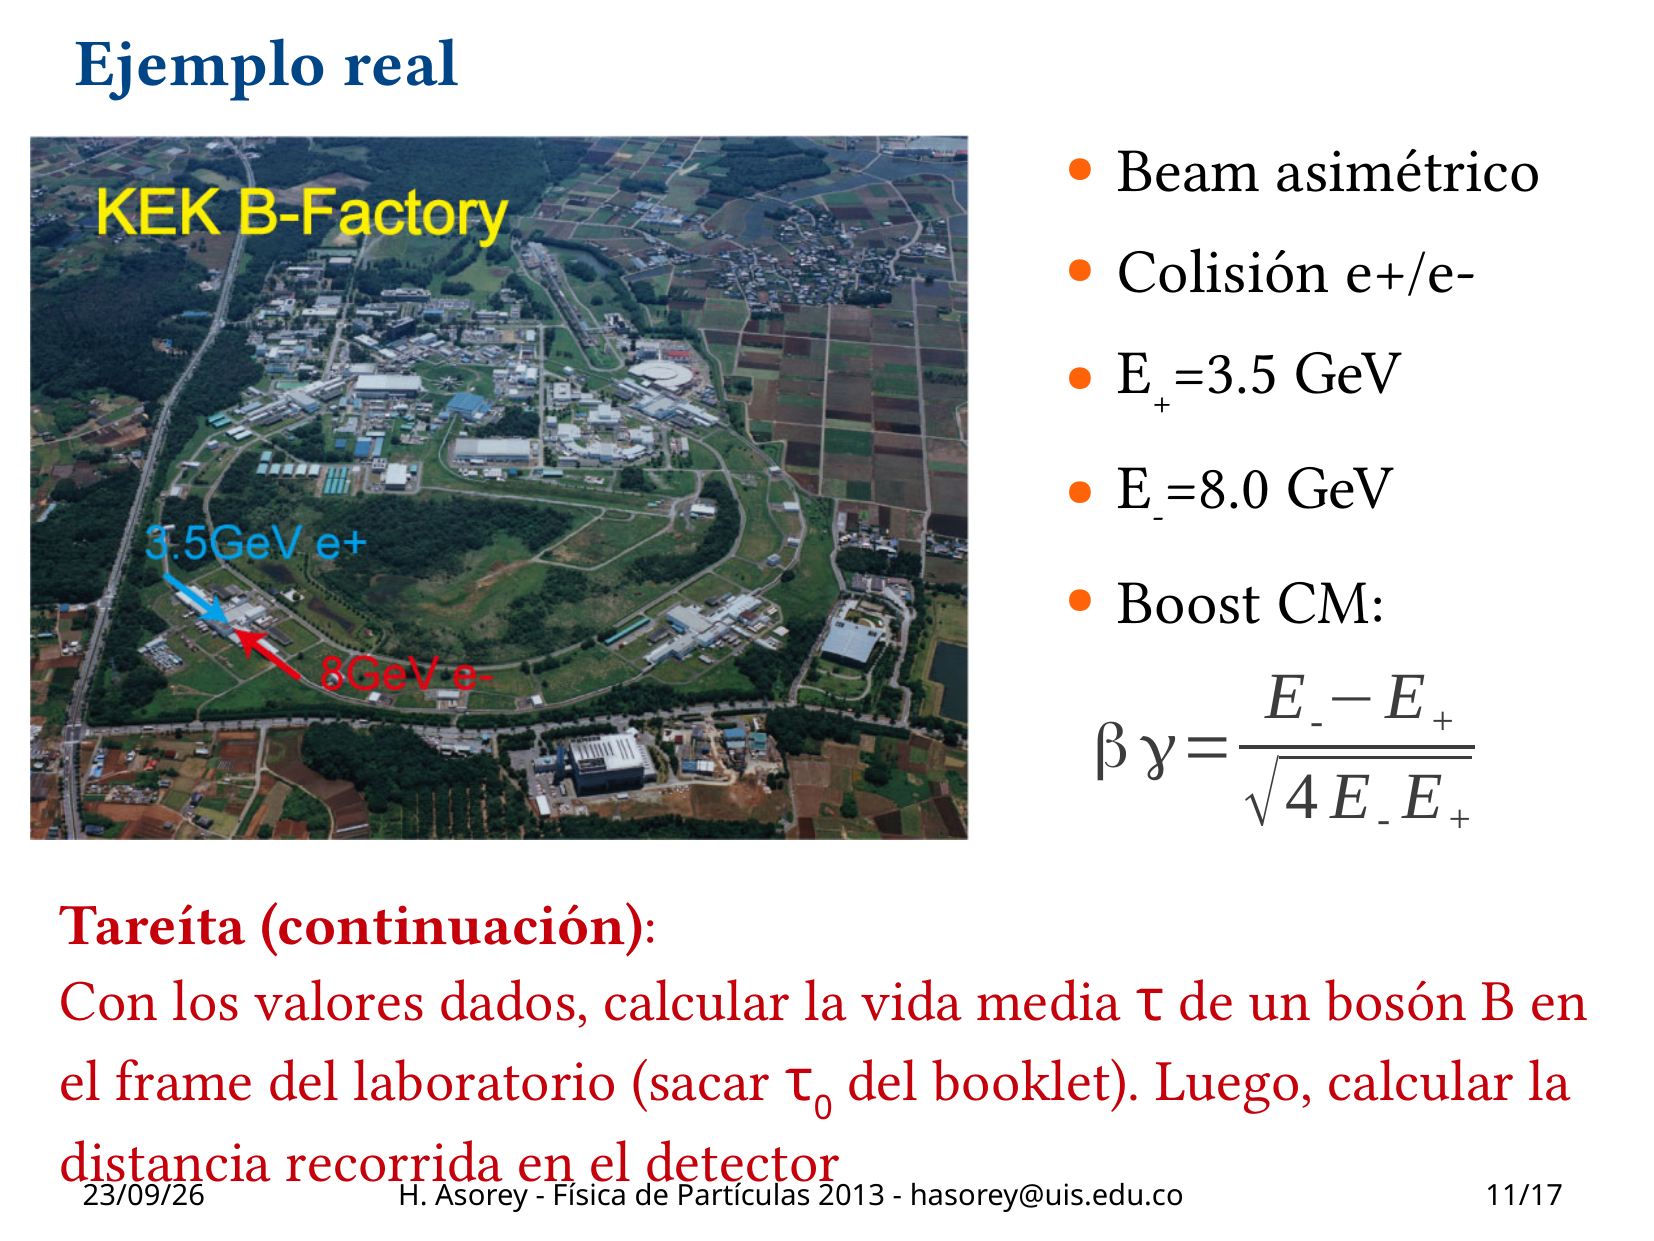

# Ejemplo real
Beam asimétrico
Colisión e+/e-
E+=3.5 GeV
E-=8.0 GeV
Boost CM:
Tareíta (continuación):
Con los valores dados, calcular la vida media τ de un bosón B en el frame del laboratorio (sacar τ0 del booklet). Luego, calcular la distancia recorrida en el detector
H. Asorey - Física de Partículas 2013 - hasorey@uis.edu.co
11